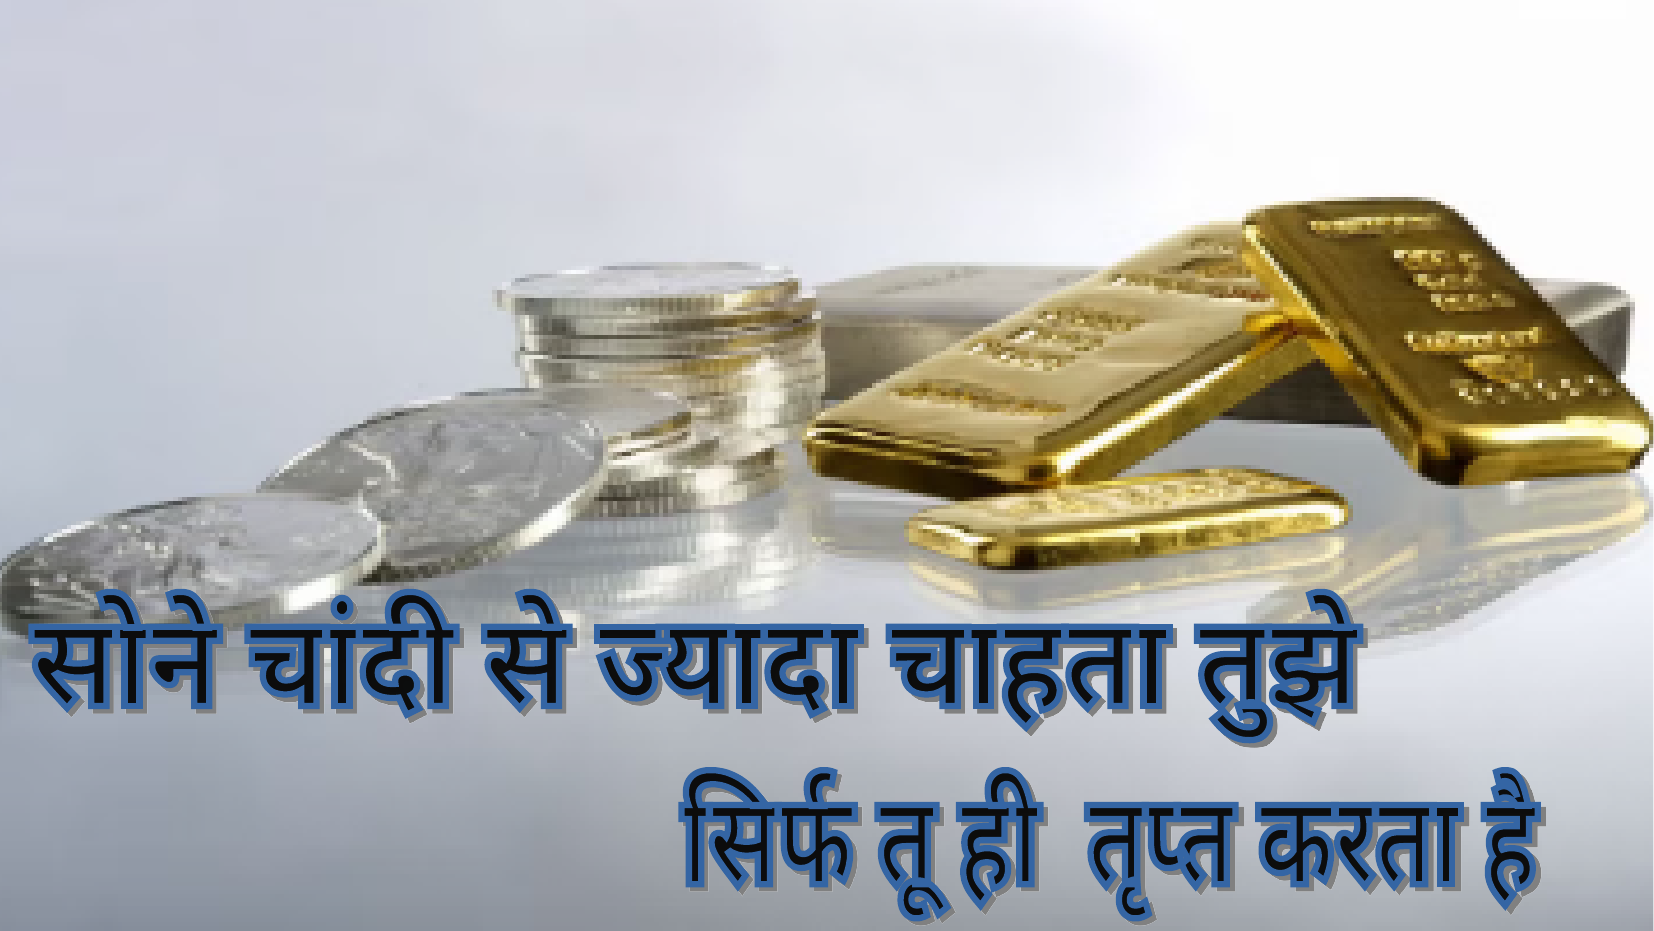

सोने चांदी से ज्यादा चाहता तुझे
 सिर्फ तू ही तृप्त करता है